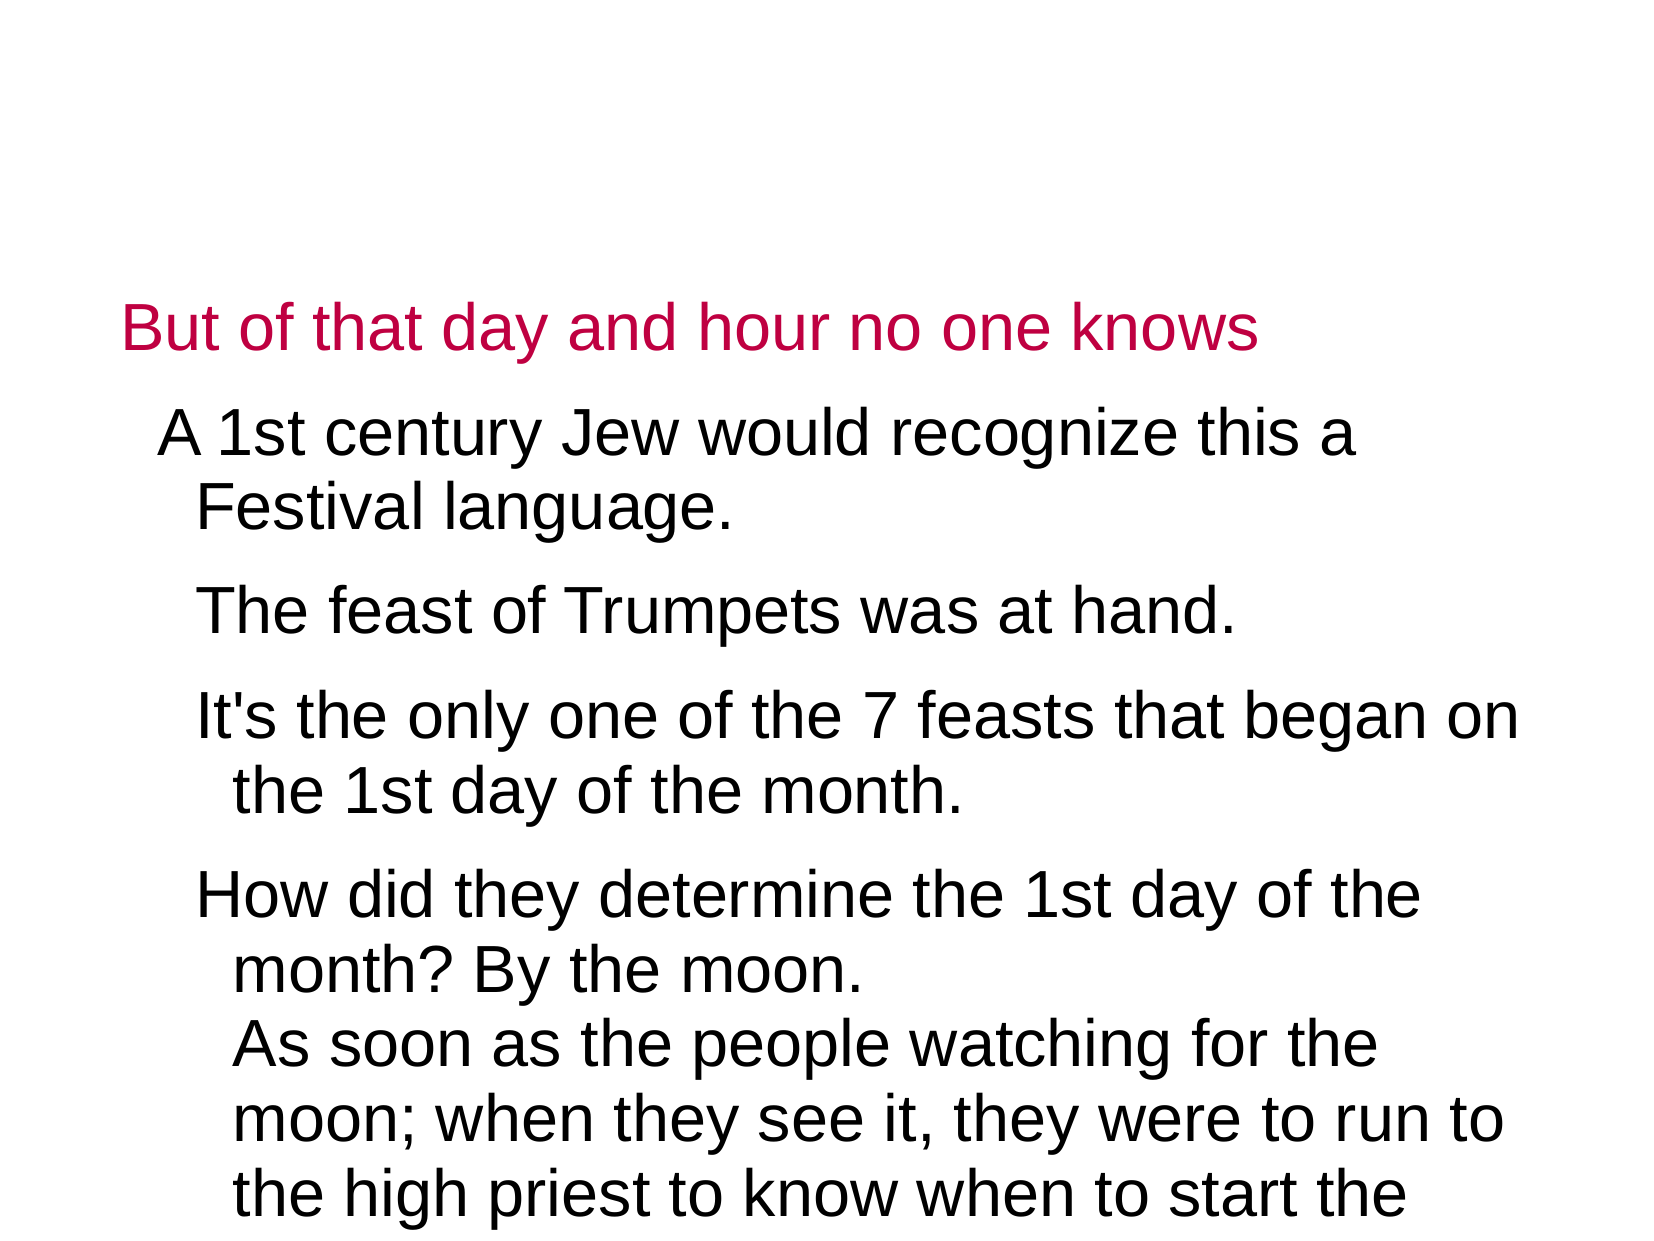

#
But of that day and hour no one knows
A 1st century Jew would recognize this a Festival language.
The feast of Trumpets was at hand.
It's the only one of the 7 feasts that began on the 1st day of the month.
How did they determine the 1st day of the month? By the moon.
As soon as the people watching for the moon; when they see it, they were to run to the high priest to know when to start the feast.
No one knew the exact hour of when the moon would show up.
You could know approximately, but not the exact day or hour.